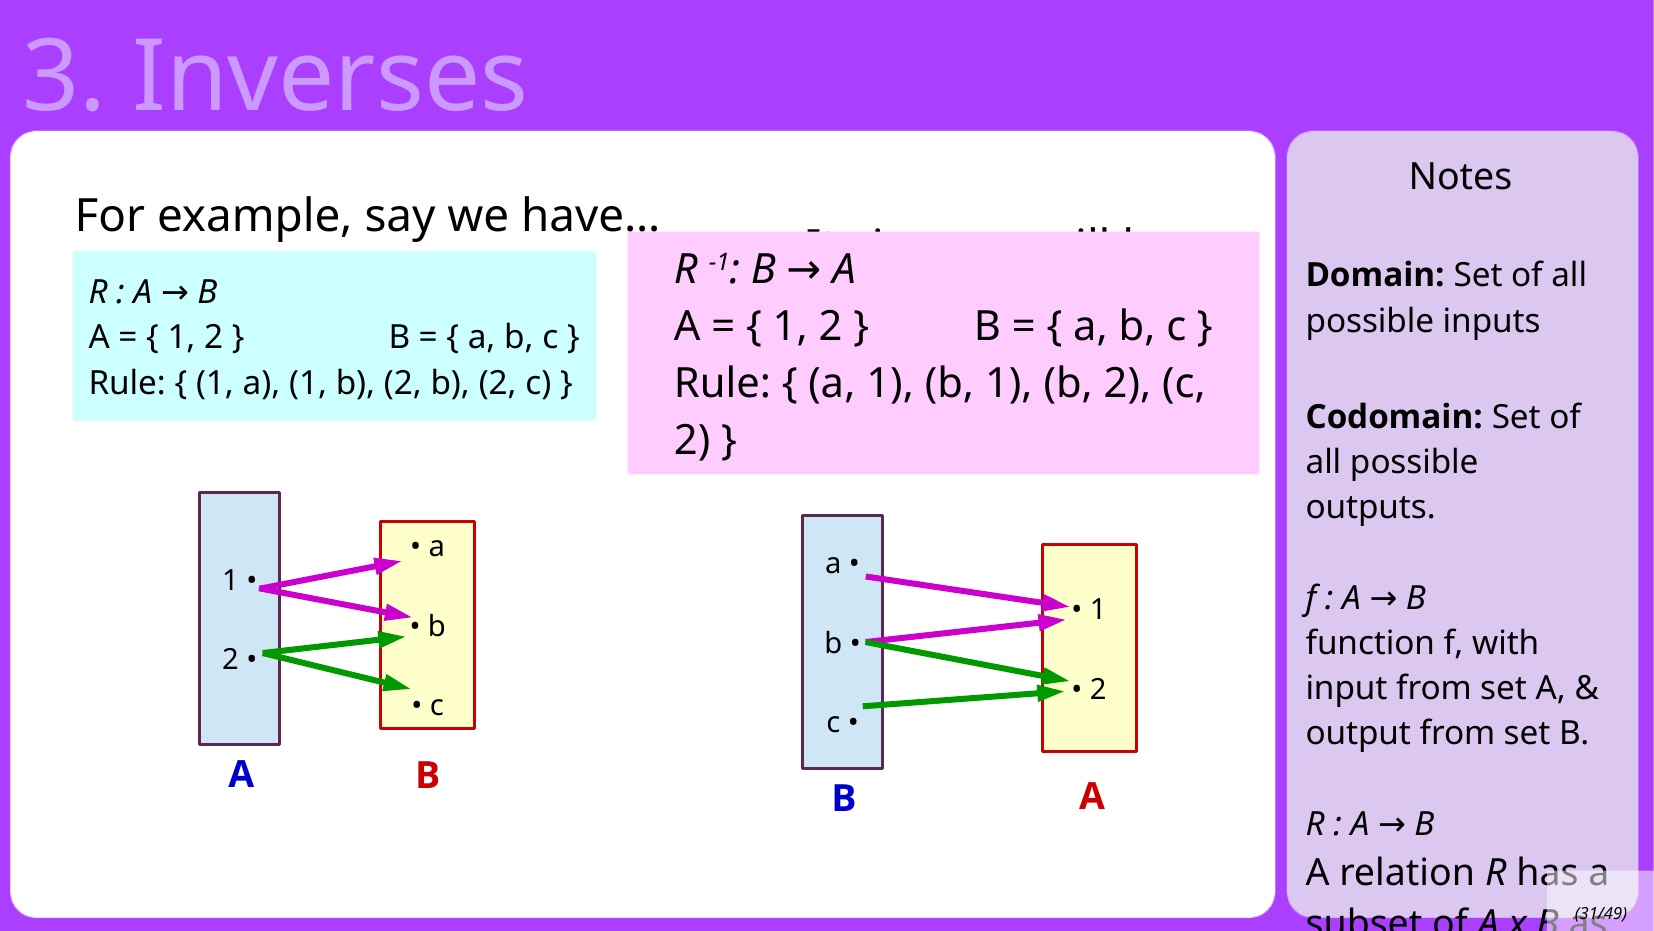

# 3. Inverses
Notes
Domain: Set of all possible inputs
Codomain: Set of all possible outputs.
f : A → B
function f, with
input from set A, &
output from set B.
R : A → B
A relation R has a subset of A x B as its rule.
For example, say we have…
Its inverse will be...
R -1: B → A
A = { 1, 2 }		B = { a, b, c }
Rule: { (a, 1), (b, 1), (b, 2), (c, 2) }
R : A → B
A = { 1, 2 }		B = { a, b, c }
Rule: { (1, a), (1, b), (2, b), (2, c) }
1 •
2 •
• a
• b
• c
A
B
a •
b •
c •
• 1
• 2
A
B